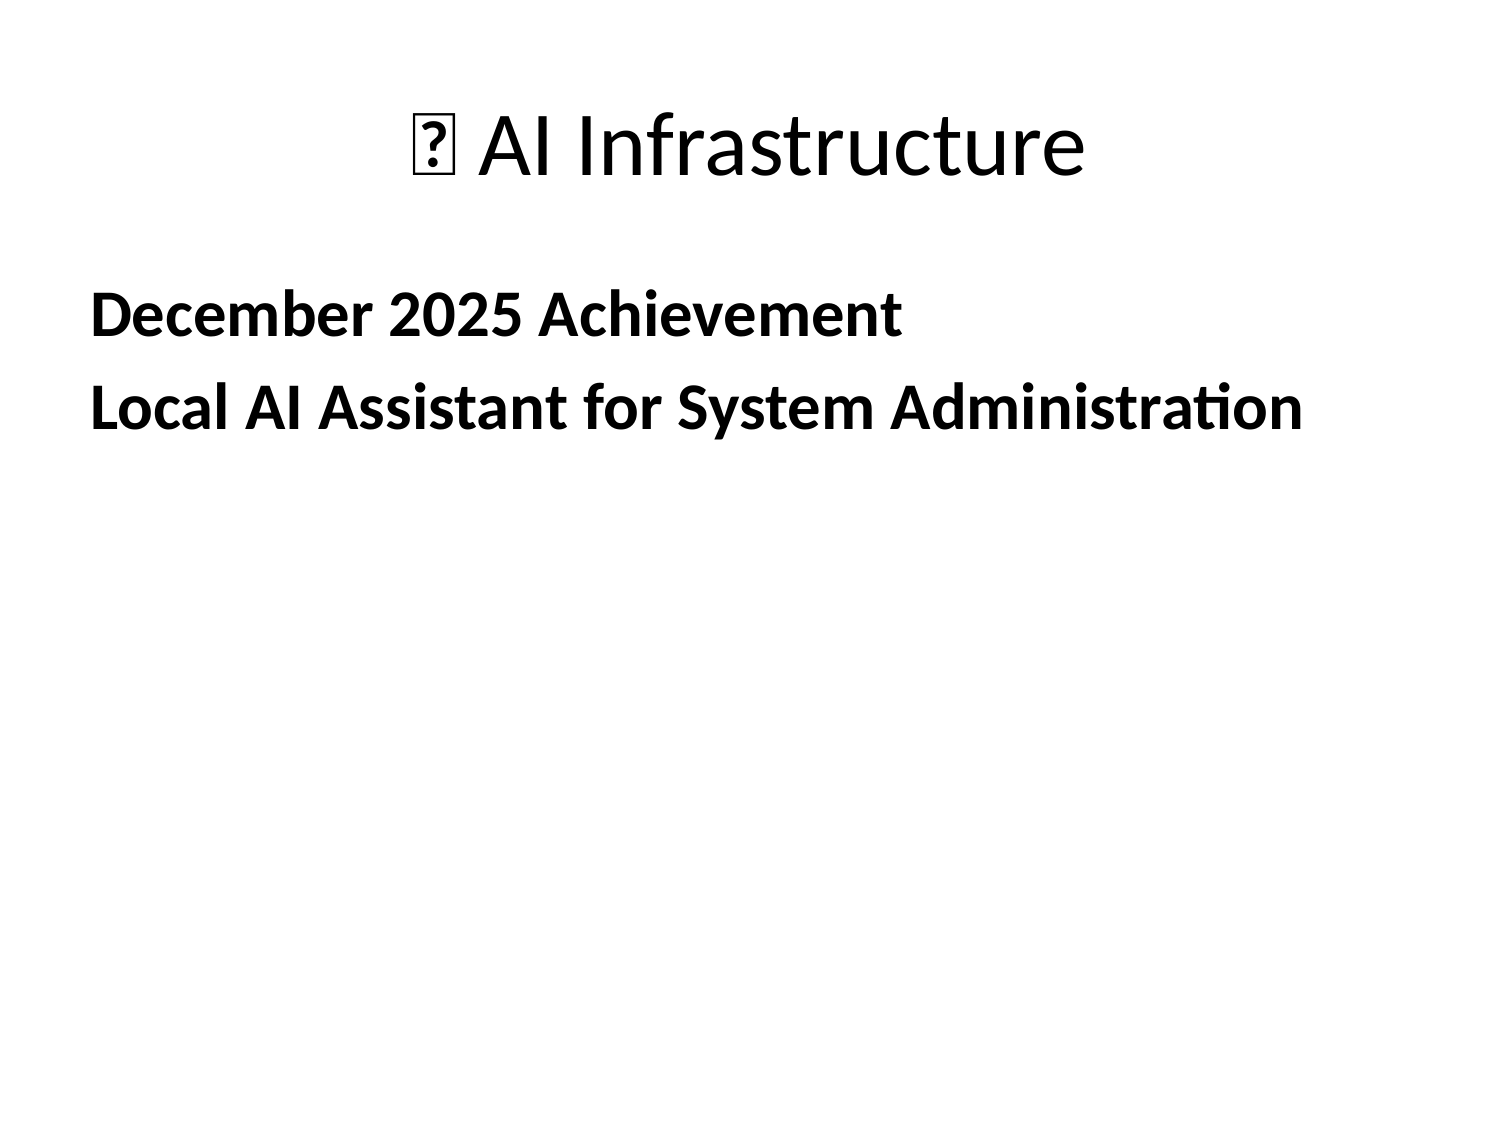

# 🤖 AI Infrastructure
December 2025 Achievement
Local AI Assistant for System Administration